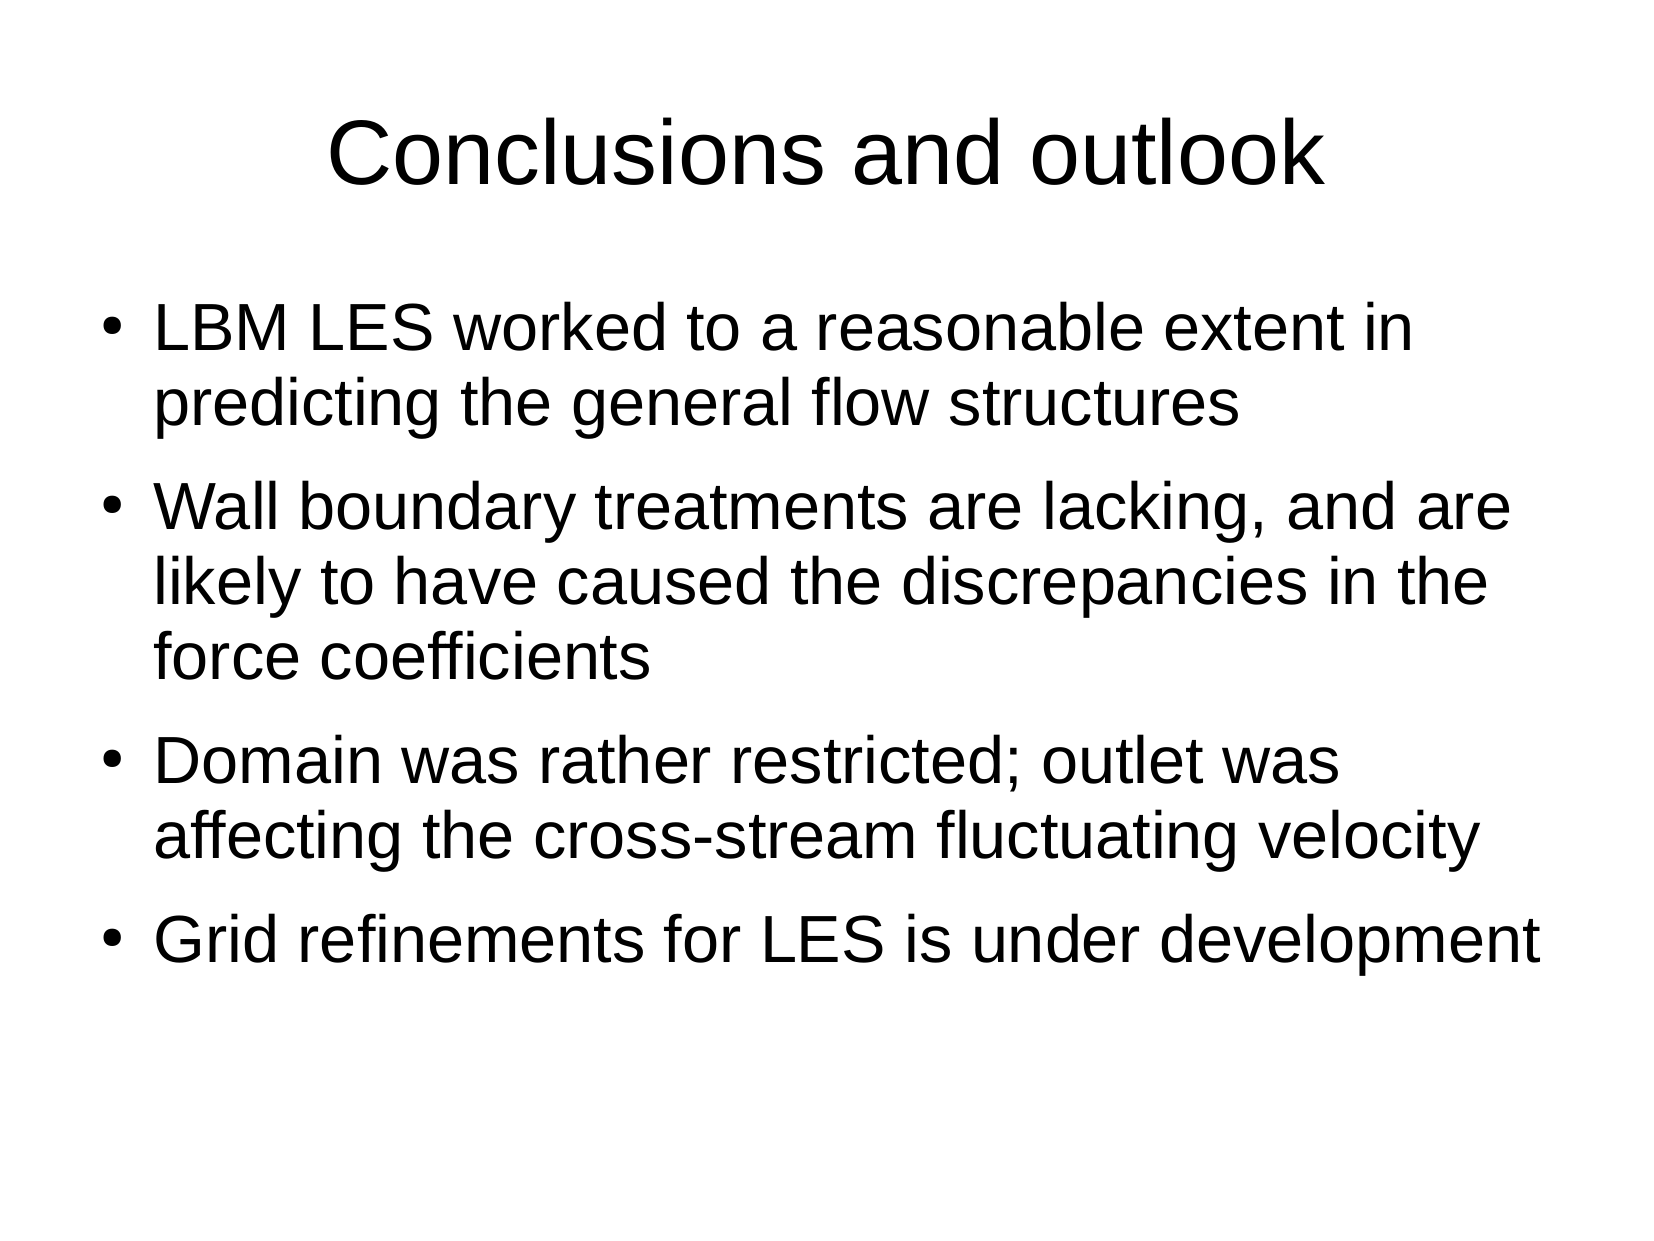

# Conclusions and outlook
LBM LES worked to a reasonable extent in predicting the general flow structures
Wall boundary treatments are lacking, and are likely to have caused the discrepancies in the force coefficients
Domain was rather restricted; outlet was affecting the cross-stream fluctuating velocity
Grid refinements for LES is under development